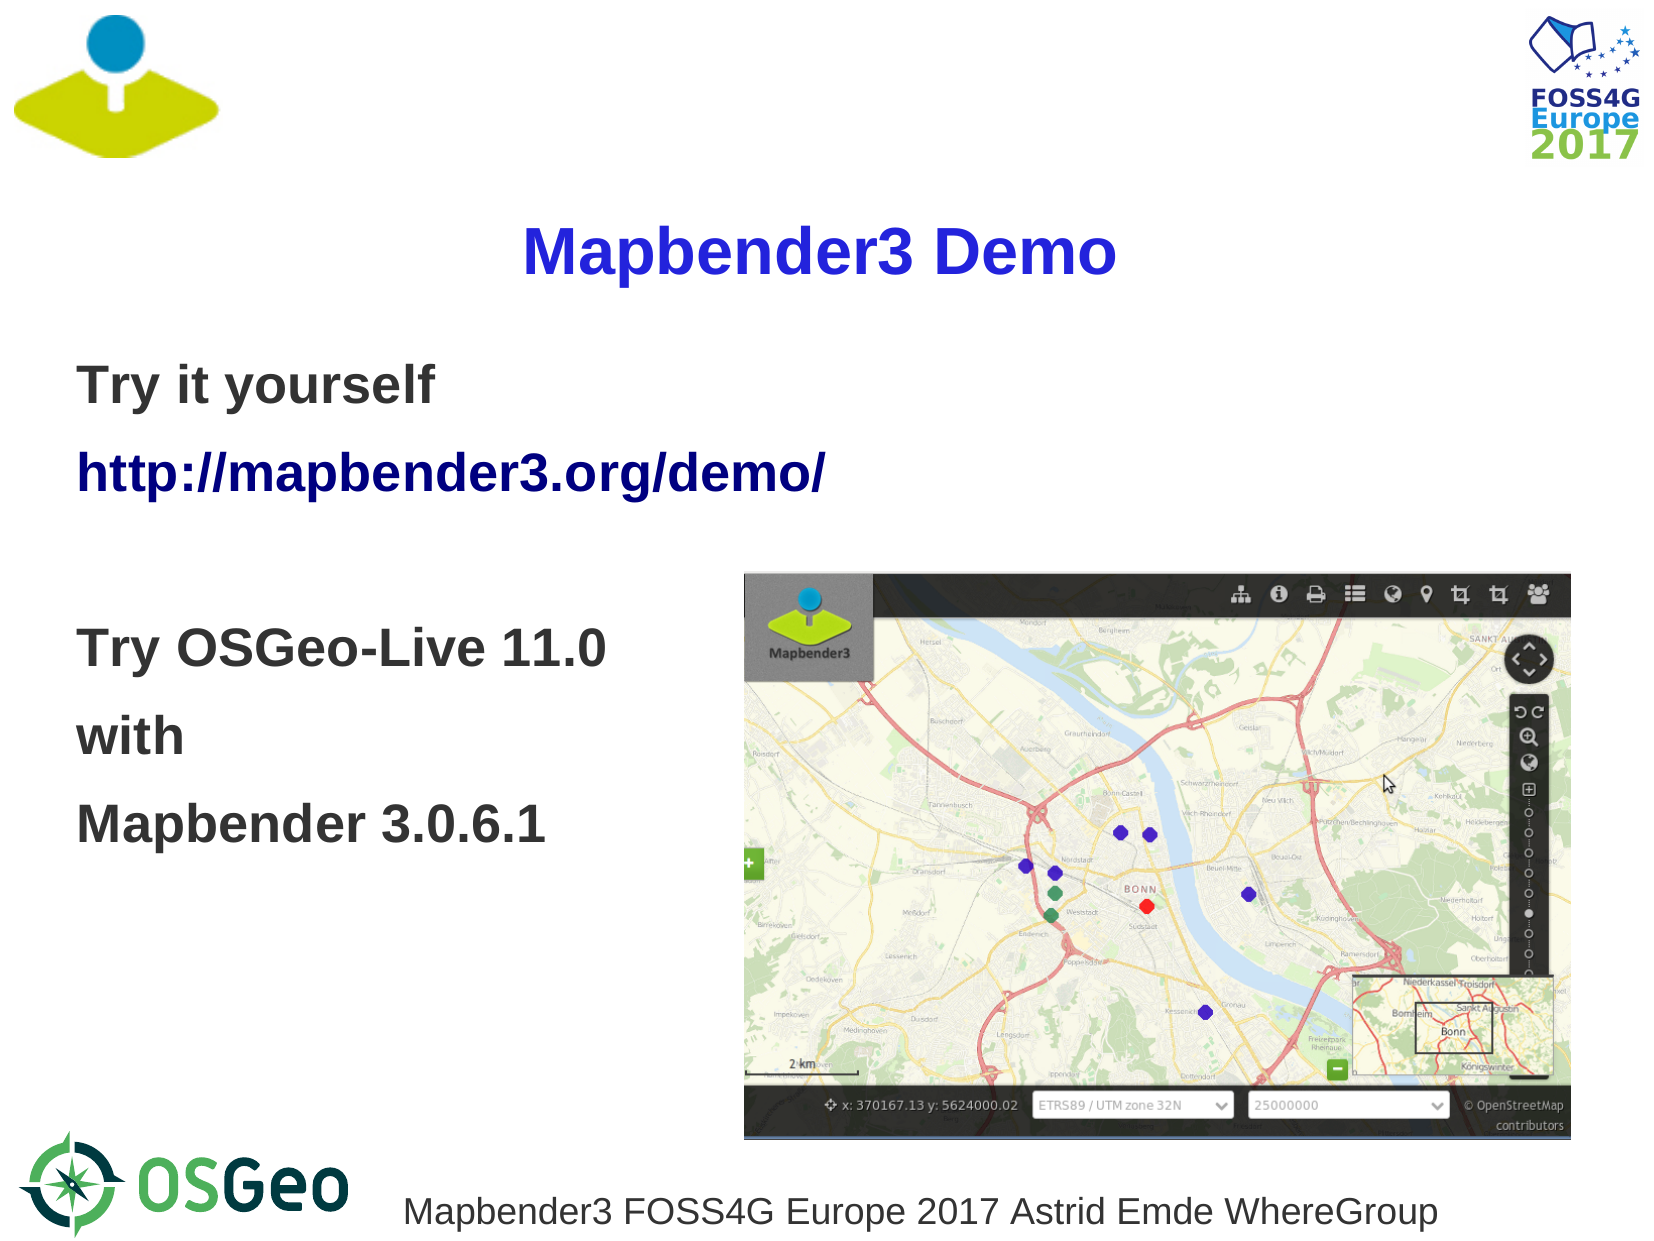

Mapbender3 Demo
# Try it yourself
http://mapbender3.org/demo/
Try OSGeo-Live 11.0
with
Mapbender 3.0.6.1